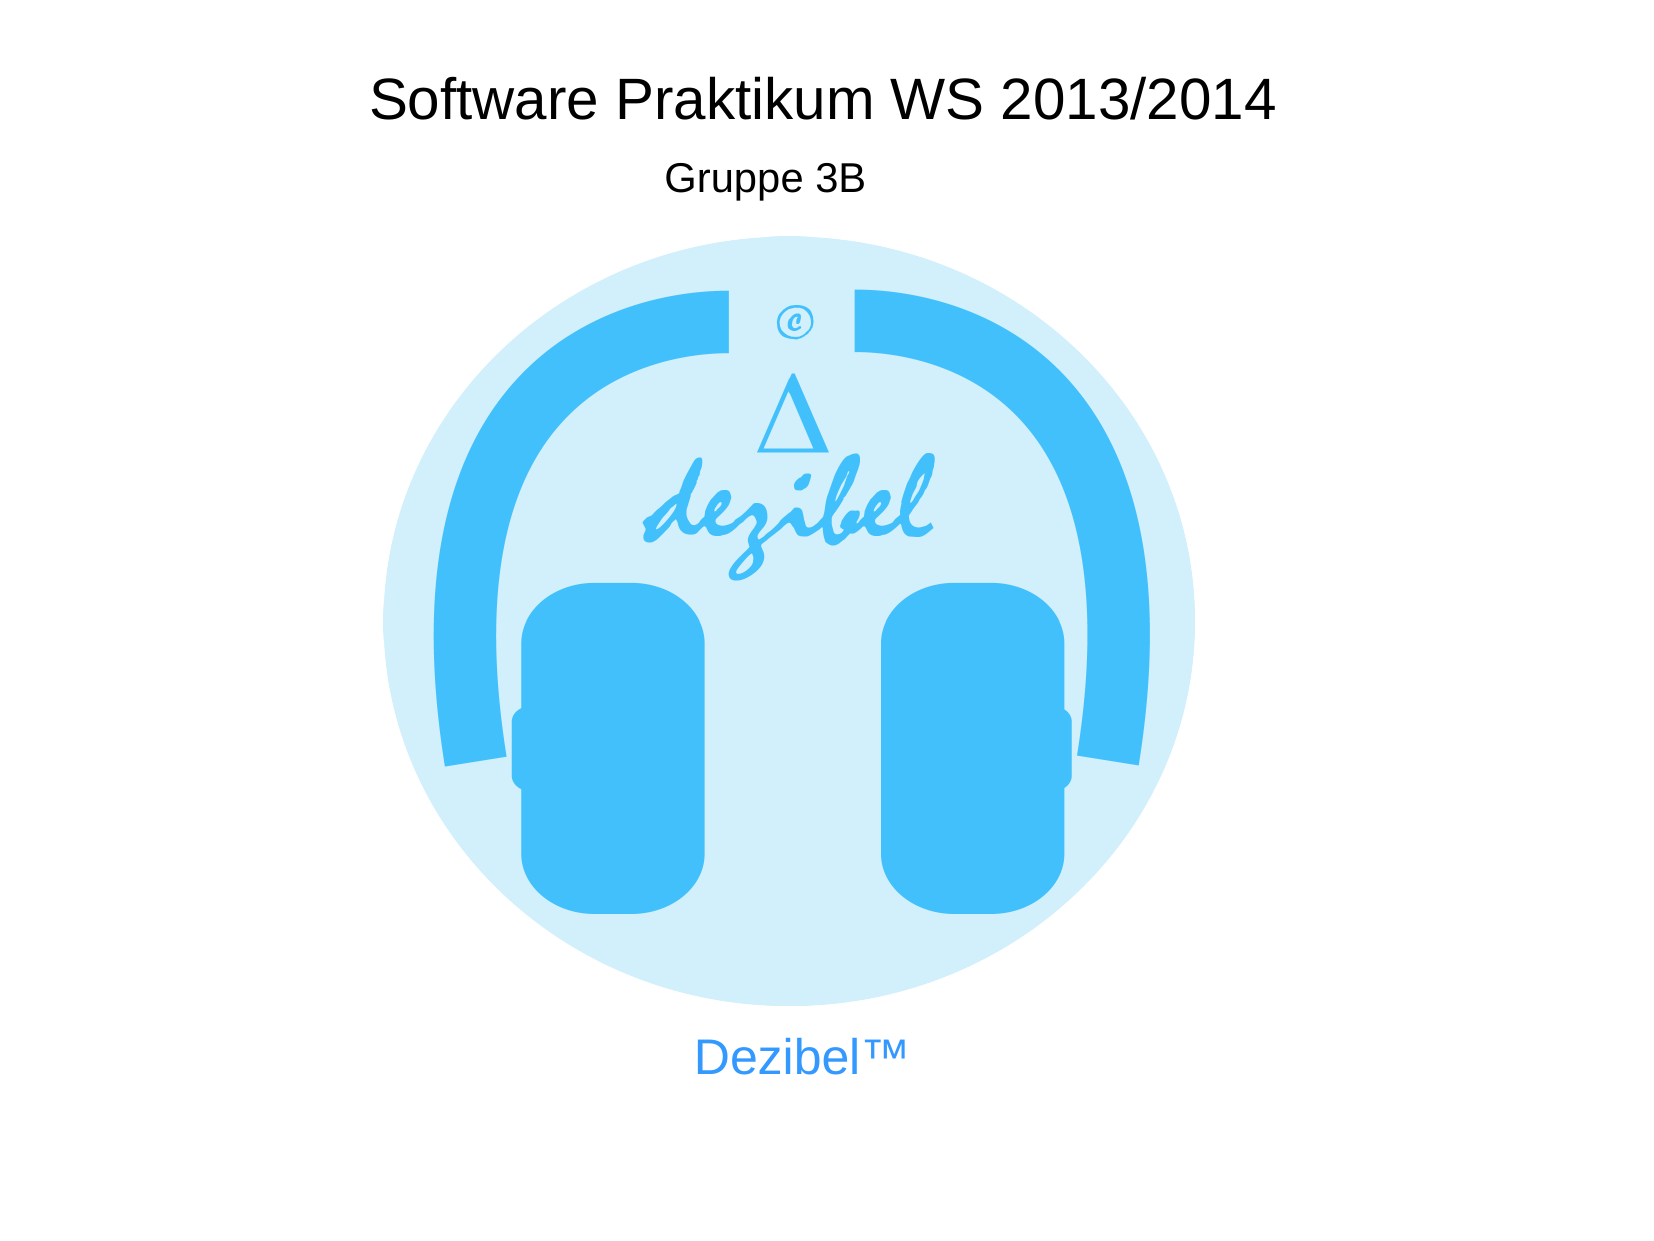

Software Praktikum WS 2013/2014
Gruppe 3B
Dezibel™